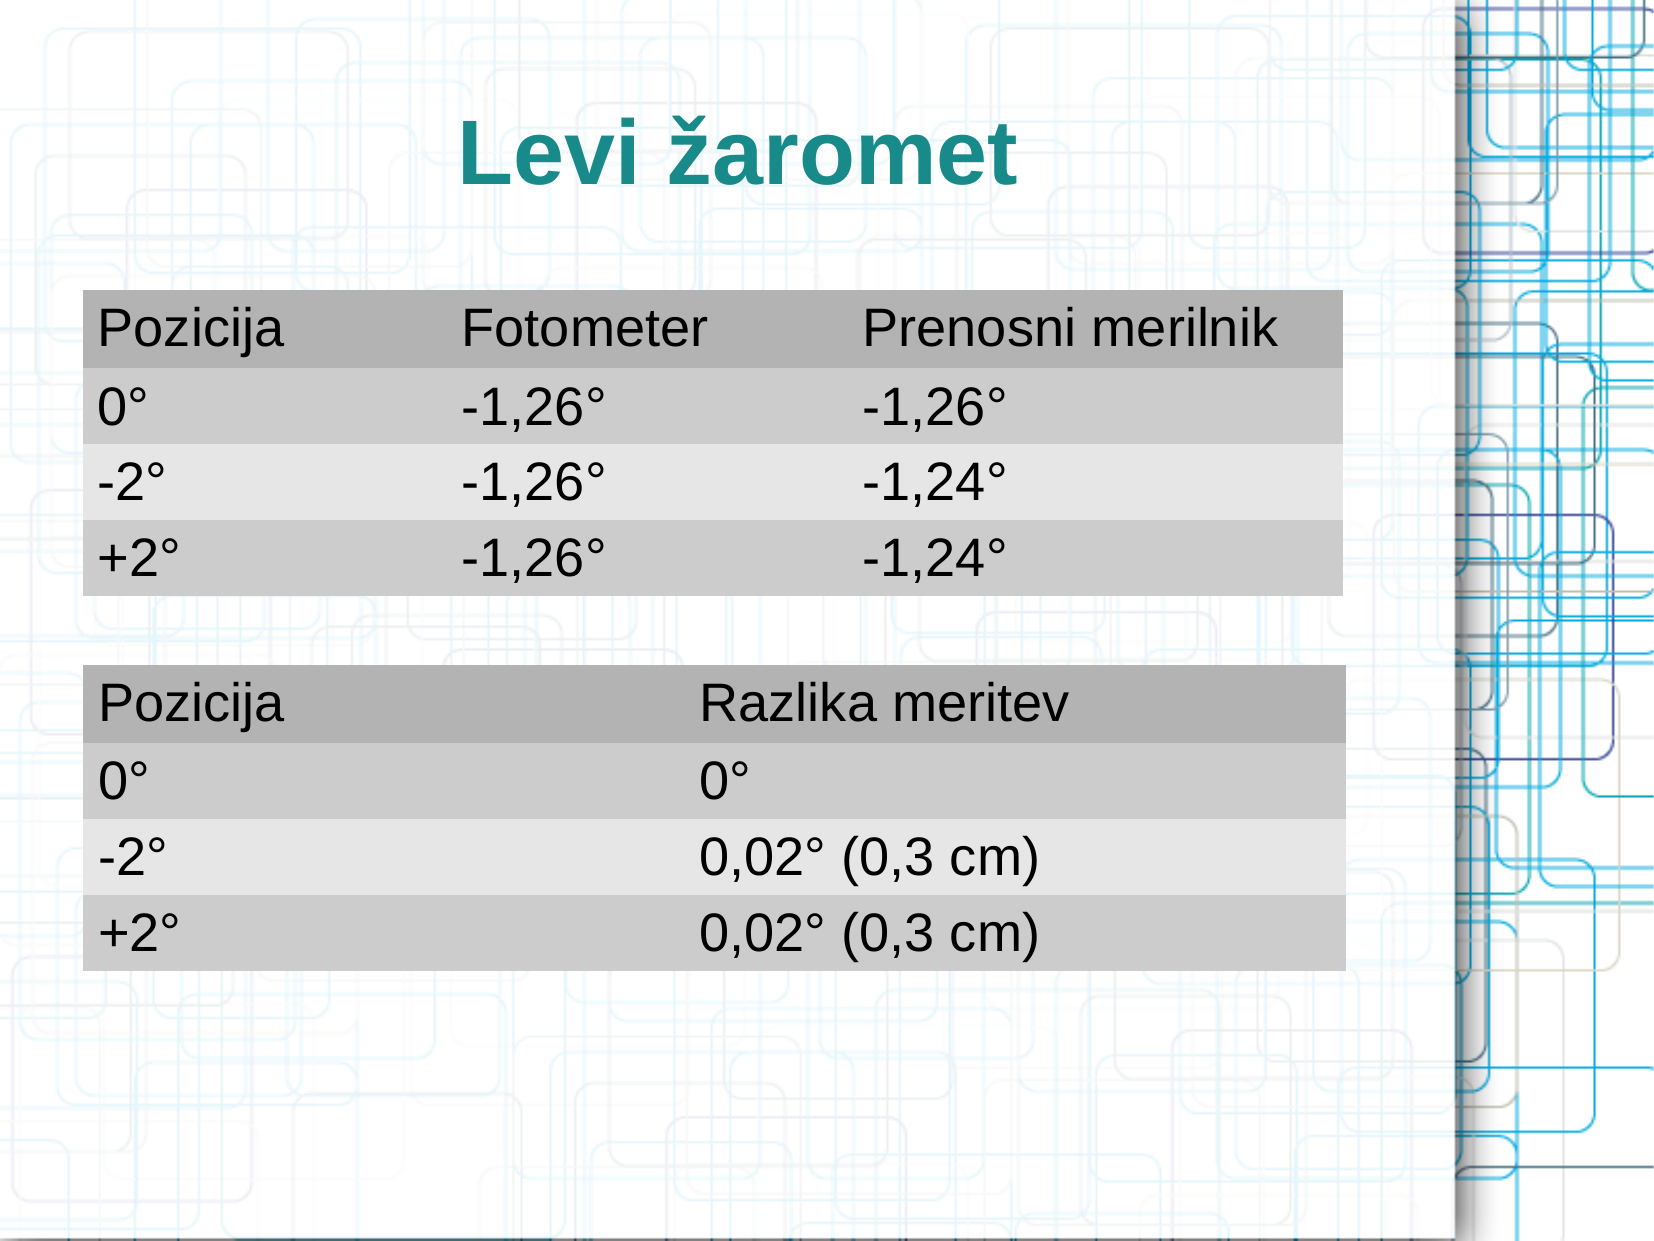

# Levi žaromet
| Pozicija | Fotometer | Prenosni merilnik |
| --- | --- | --- |
| 0° | -1,26° | -1,26° |
| -2° | -1,26° | -1,24° |
| +2° | -1,26° | -1,24° |
| Pozicija | Razlika meritev |
| --- | --- |
| 0° | 0° |
| -2° | 0,02° (0,3 cm) |
| +2° | 0,02° (0,3 cm) |